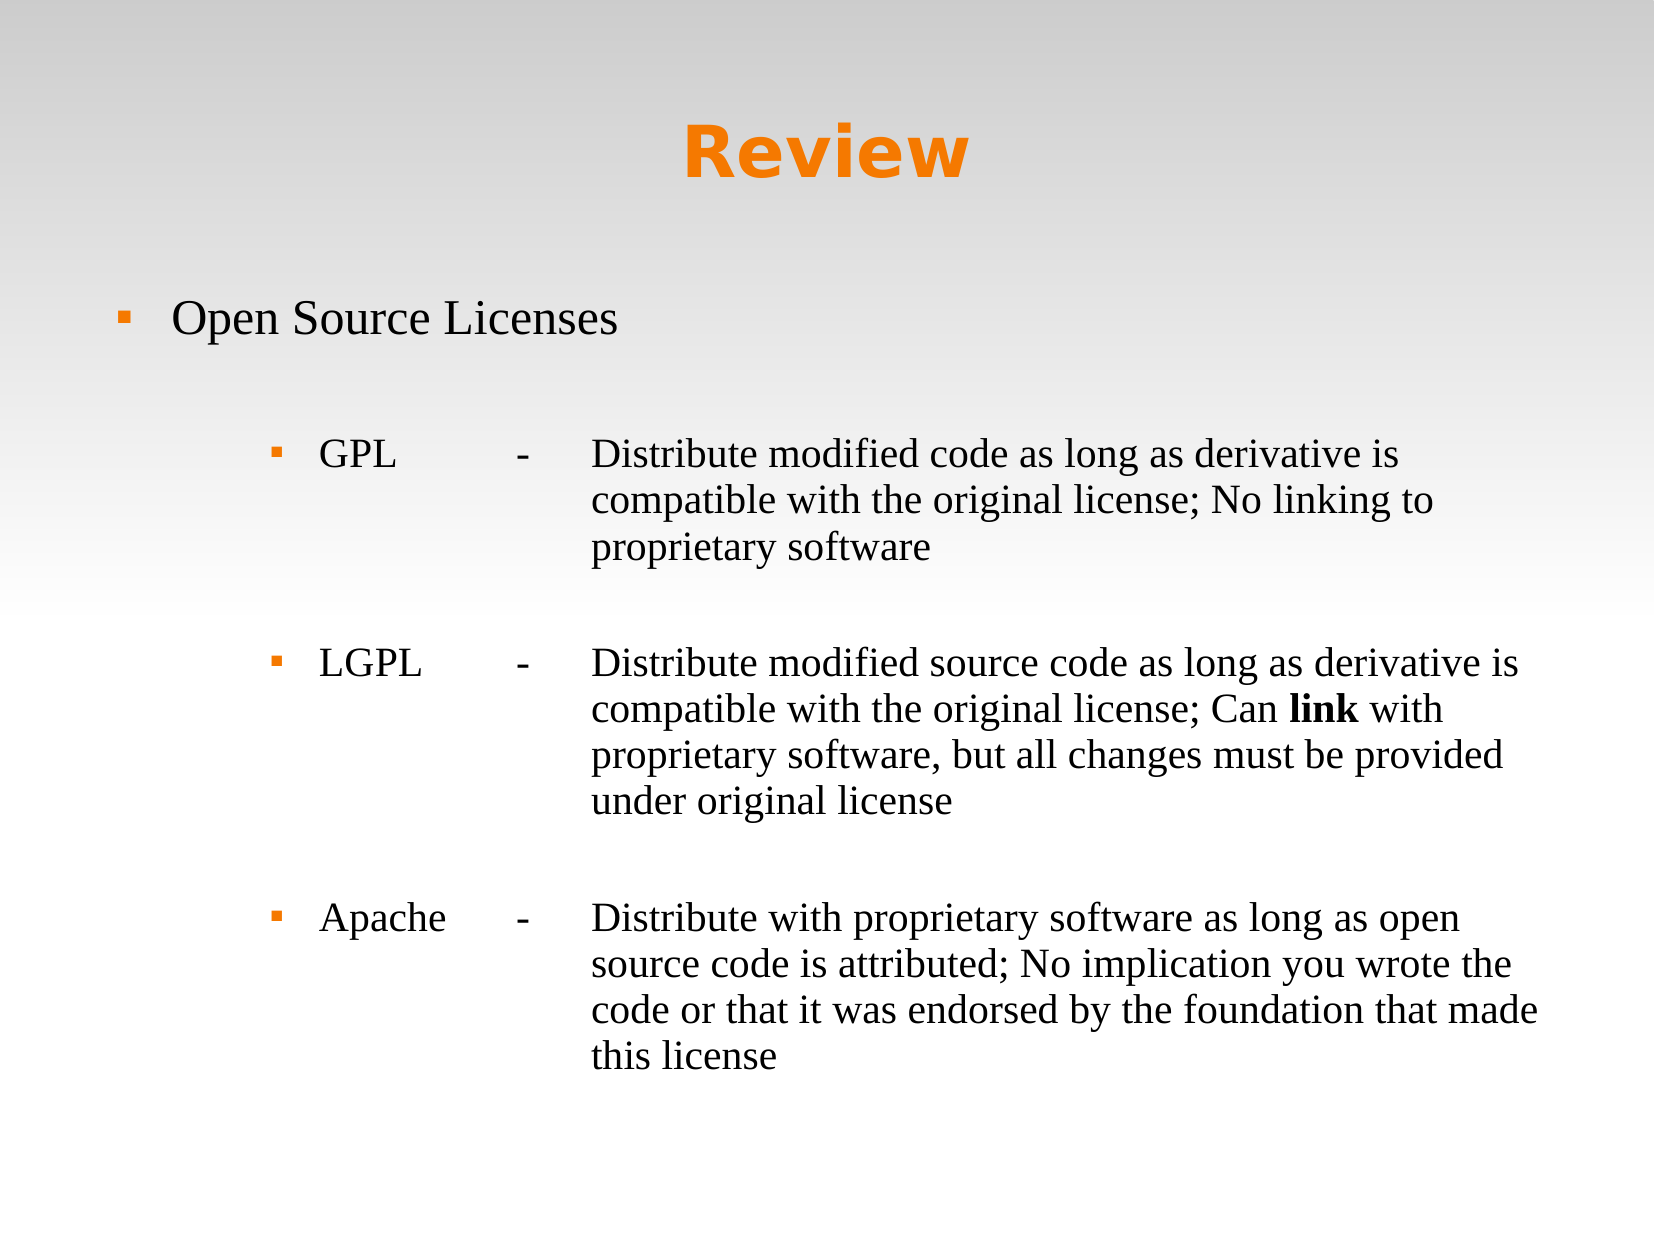

# Review
Open Source Licenses
GPL 		-	Distribute modified code as long as derivative is 						compatible with the original license; No linking to 					proprietary software
LGPL		-	Distribute modified source code as long as derivative is 				compatible with the original license; Can link with 					proprietary software, but all changes must be provided 				under original license
Apache	-	Distribute with proprietary software as long as open 					source code is attributed; No implication you wrote the 				code or that it was endorsed by the foundation that made 				this license